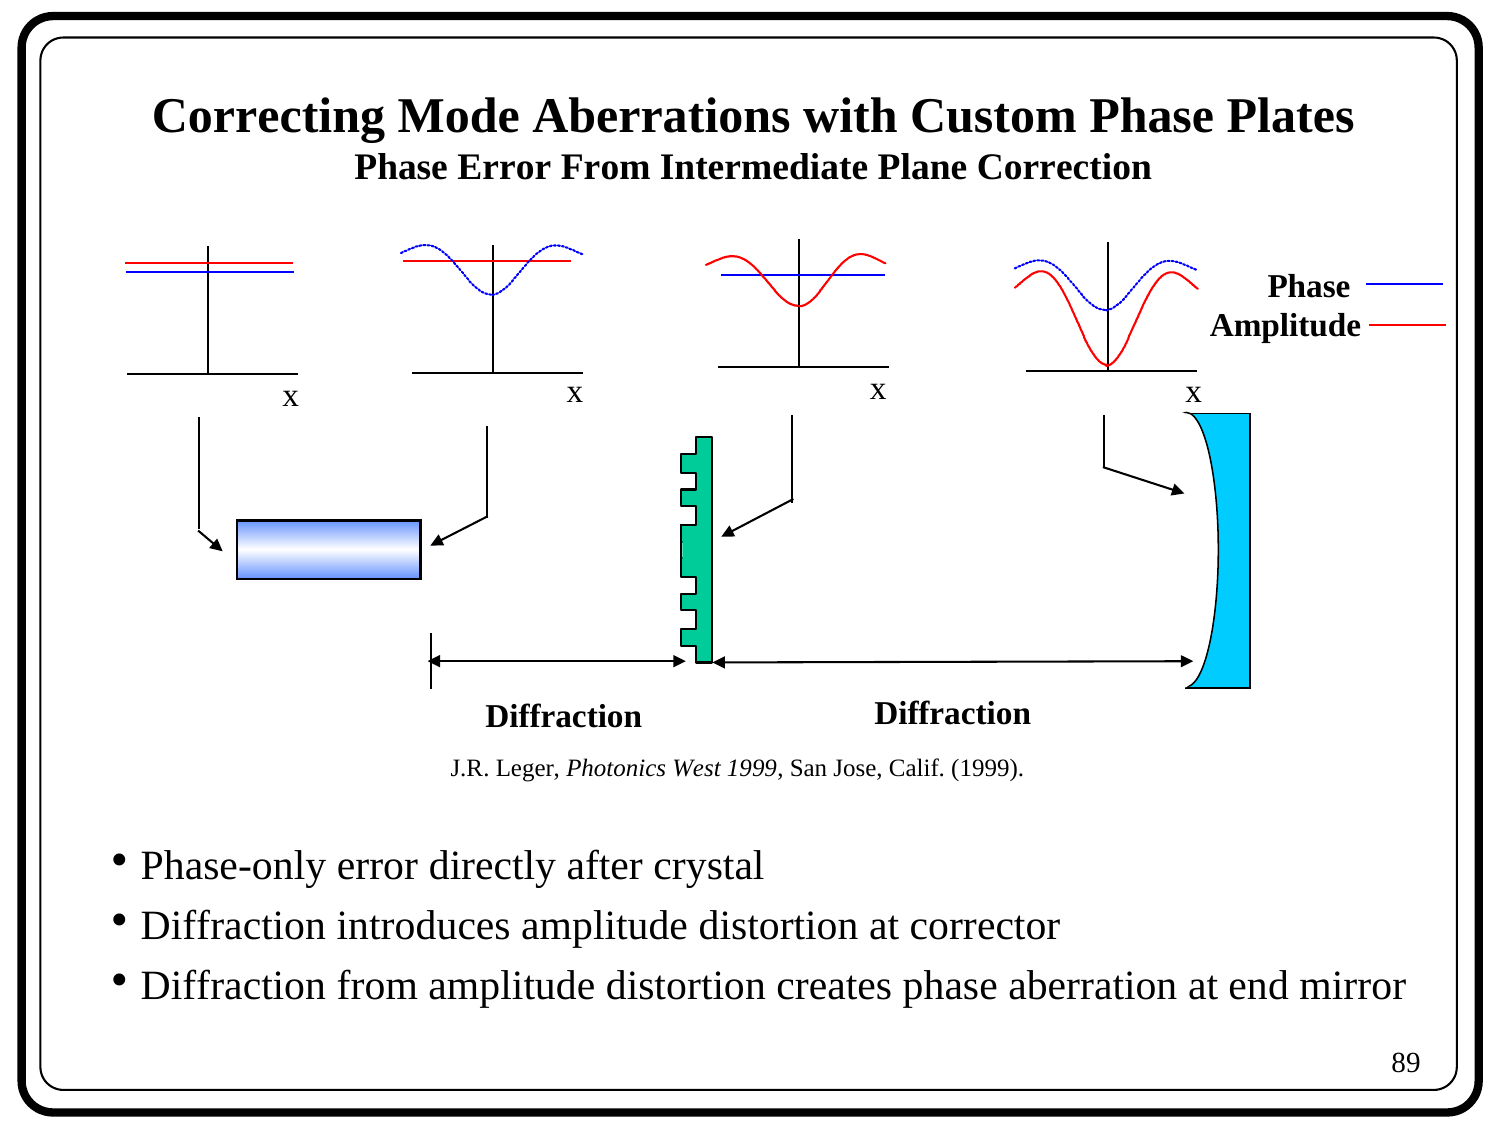

Correcting Mode Aberrations with Custom Phase Plates
Phase Error From Intermediate Plane Correction
 Phase
Amplitude
x
x
x
x
Diffraction
Diffraction
J.R. Leger, Photonics West 1999, San Jose, Calif. (1999).
 Phase-only error directly after crystal
 Diffraction introduces amplitude distortion at corrector
 Diffraction from amplitude distortion creates phase aberration at end mirror